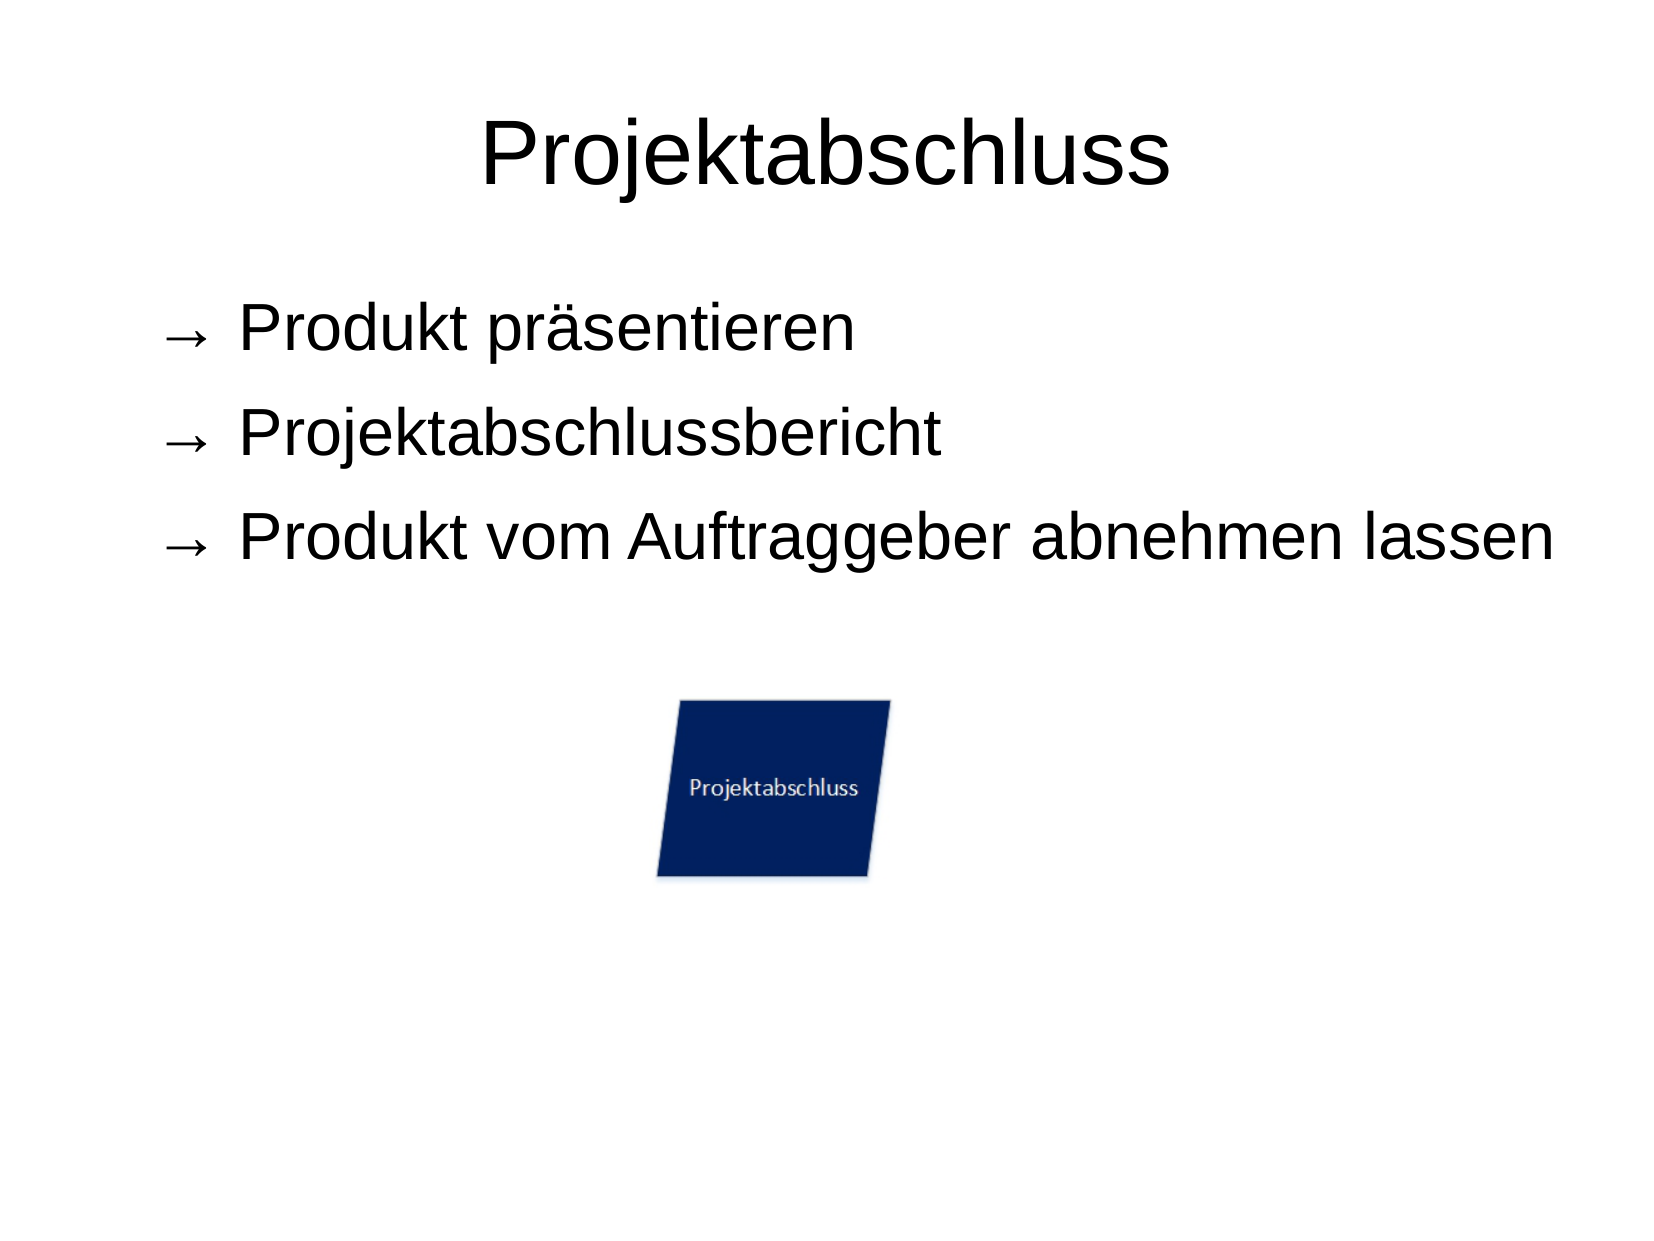

# Projektabschluss
→ Produkt präsentieren
→ Projektabschlussbericht
→ Produkt vom Auftraggeber abnehmen lassen